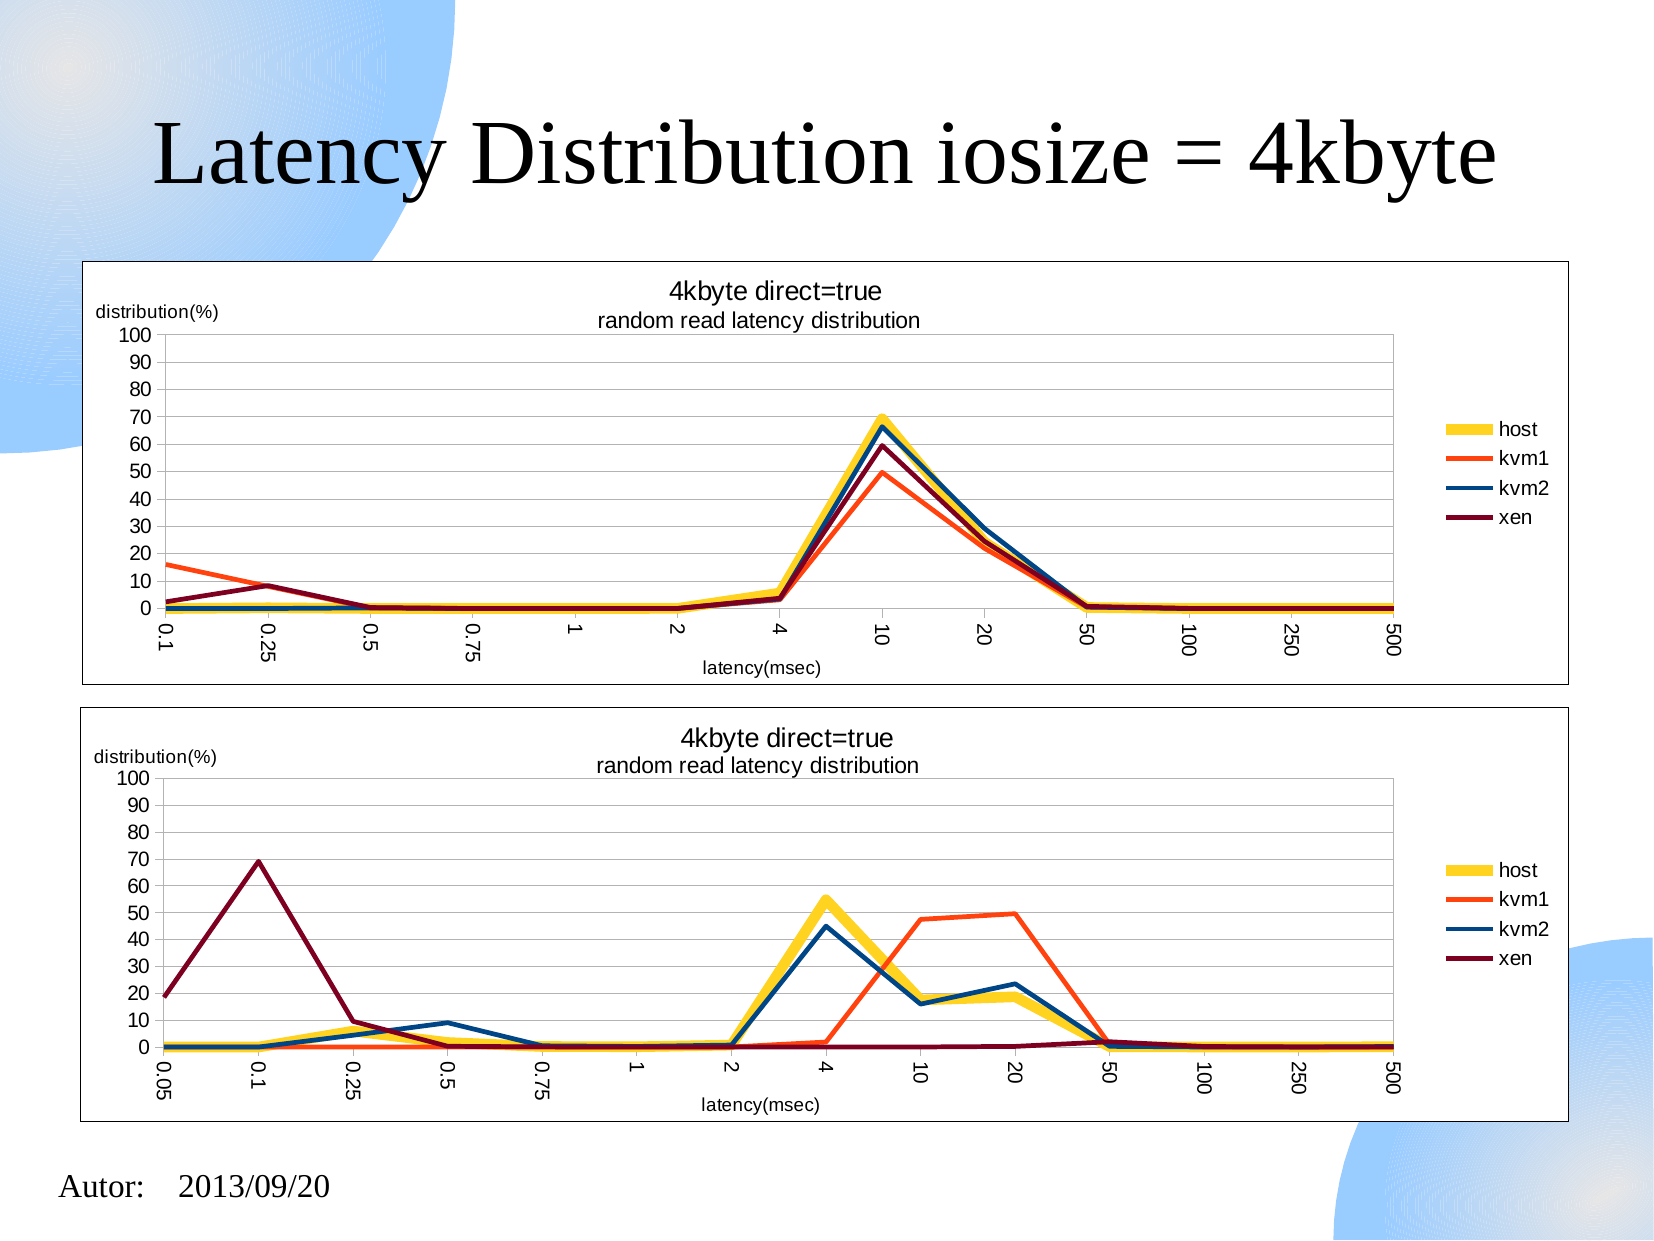

# Latency Distribution iosize = 4kbyte
### Chart: 4kbyte direct=true
random read latency distribution
| Category | host | kvm1 | kvm2 | xen |
|---|---|---|---|---|
| 0.1 | 0.0 | 16.12 | 0.0 | 2.44 |
| 0.25 | 0.28 | 8.1 | 0.01 | 8.4 |
| 0.5 | 0.01 | 0.21 | 0.22 | 0.35 |
| 0.75 | 0.0 | 0.01 | 0.0 | 0.01 |
| 1 | 0.0 | 0.0 | 0.0 | 0.01 |
| 2 | 0.06 | 0.02 | 0.03 | 0.03 |
| 4 | 5.69 | 3.23 | 3.5 | 3.79 |
| 10 | 69.35 | 49.76 | 66.45 | 59.55 |
| 20 | 24.24 | 22.01 | 29.25 | 24.57 |
| 50 | 0.37 | 0.53 | 0.53 | 0.79 |
| 100 | 0.01 | 0.01 | 0.0 | 0.05 |
| 250 | 0.0 | 0.0 | 0.0 | 0.01 |
| 500 | 0.0 | 0.0 | 0.0 | 0.01 |
### Chart: 4kbyte direct=true
random read latency distribution
| Category | host | kvm1 | kvm2 | xen |
|---|---|---|---|---|
| 0.05 | 0.0 | 0.0 | 0.0 | 18.51 |
| 0.1 | 0.0 | 0.0 | 0.0 | 69.17 |
| 0.25 | 5.94 | 0.0 | 4.4 | 9.57 |
| 0.5 | 1.69 | 0.0 | 9.08 | 0.28 |
| 0.75 | 0.19 | 0.0 | 0.46 | 0.05 |
| 1 | 0.1 | 0.0 | 0.21 | 0.01 |
| 2 | 0.71 | 0.01 | 0.74 | 0.01 |
| 4 | 54.87 | 1.85 | 45.05 | 0.01 |
| 10 | 17.53 | 47.56 | 16.01 | 0.01 |
| 20 | 18.73 | 49.66 | 23.57 | 0.23 |
| 50 | 0.13 | 0.88 | 0.26 | 1.97 |
| 100 | 0.01 | 0.03 | 0.01 | 0.18 |
| 250 | 0.0 | 0.0 | 0.01 | 0.03 |
| 500 | 0.11 | 0.0 | 0.19 | 0.01 |